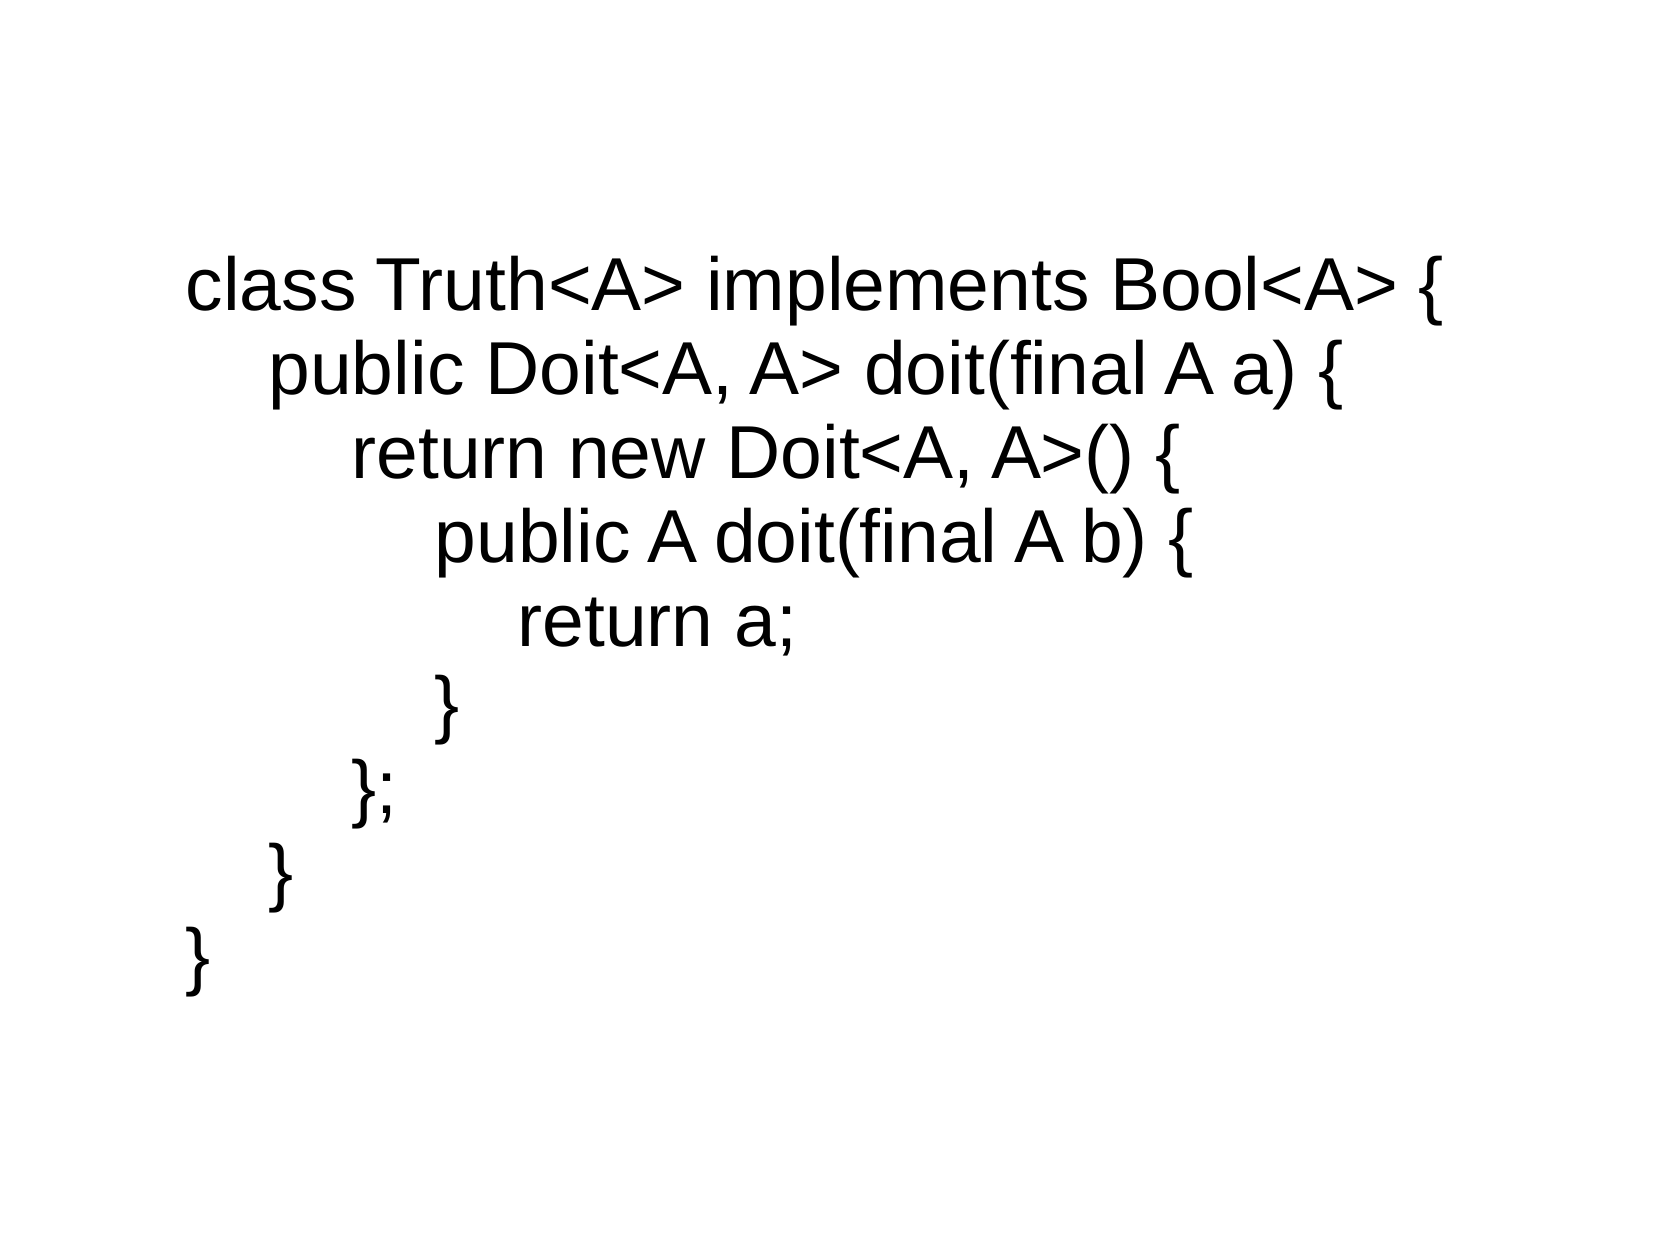

# class Truth<A> implements Bool<A> {
 public Doit<A, A> doit(final A a) {
 return new Doit<A, A>() {
 public A doit(final A b) {
 return a;
 }
 };
 }
}